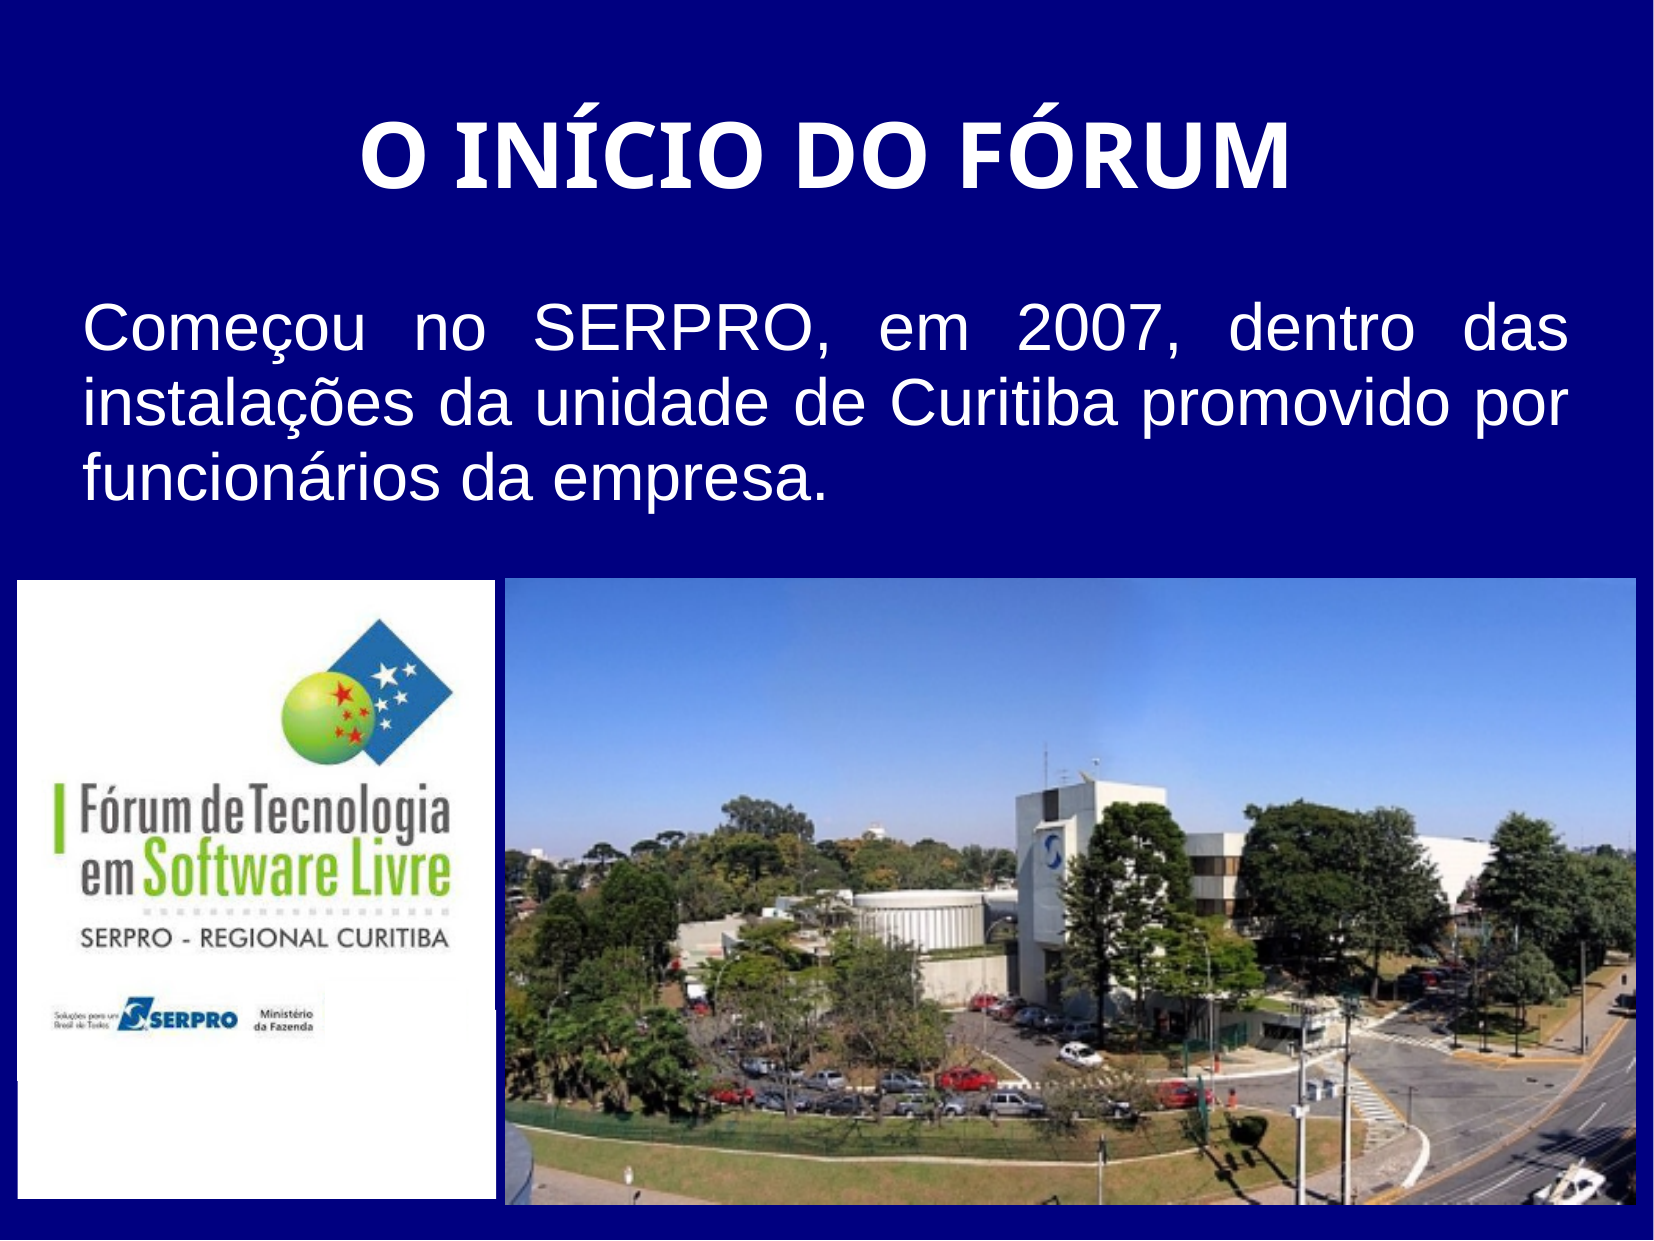

# O INÍCIO DO FÓRUM
Começou no SERPRO, em 2007, dentro das instalações da unidade de Curitiba promovido por funcionários da empresa.